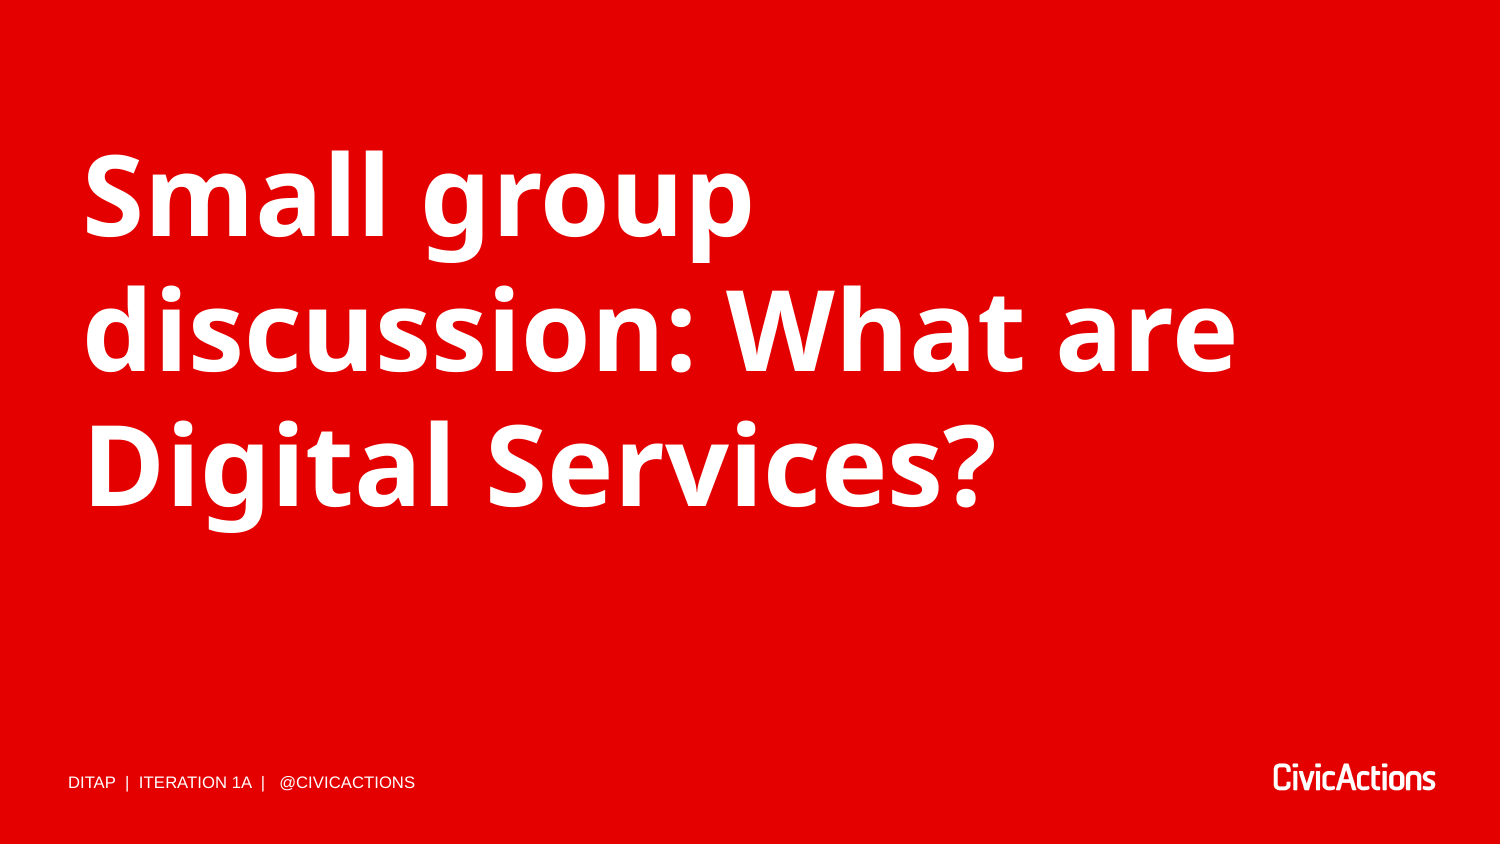

# Small group discussion: What are Digital Services?